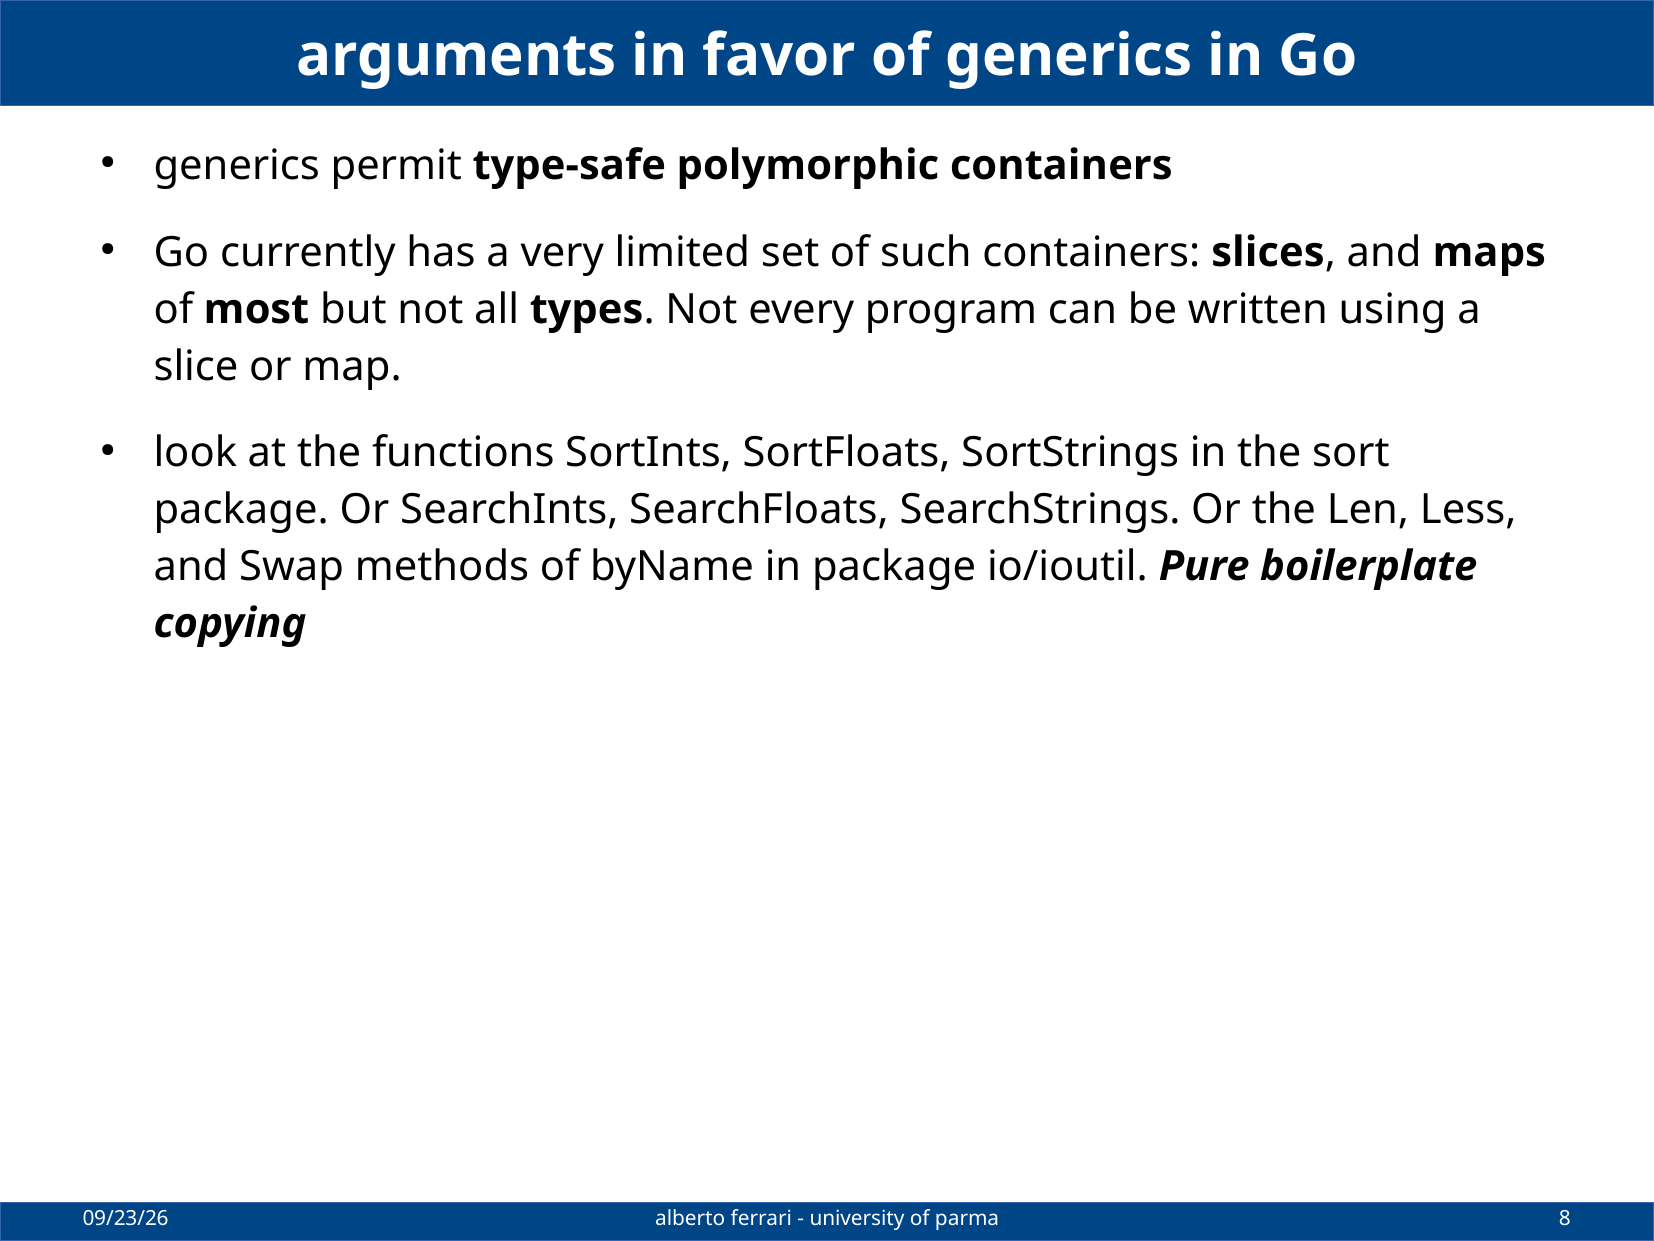

# arguments in favor of generics in Go
generics permit type-safe polymorphic containers
Go currently has a very limited set of such containers: slices, and maps of most but not all types. Not every program can be written using a slice or map.
look at the functions SortInts, SortFloats, SortStrings in the sort package. Or SearchInts, SearchFloats, SearchStrings. Or the Len, Less, and Swap methods of byName in package io/ioutil. Pure boilerplate copying
alberto ferrari - university of parma
8